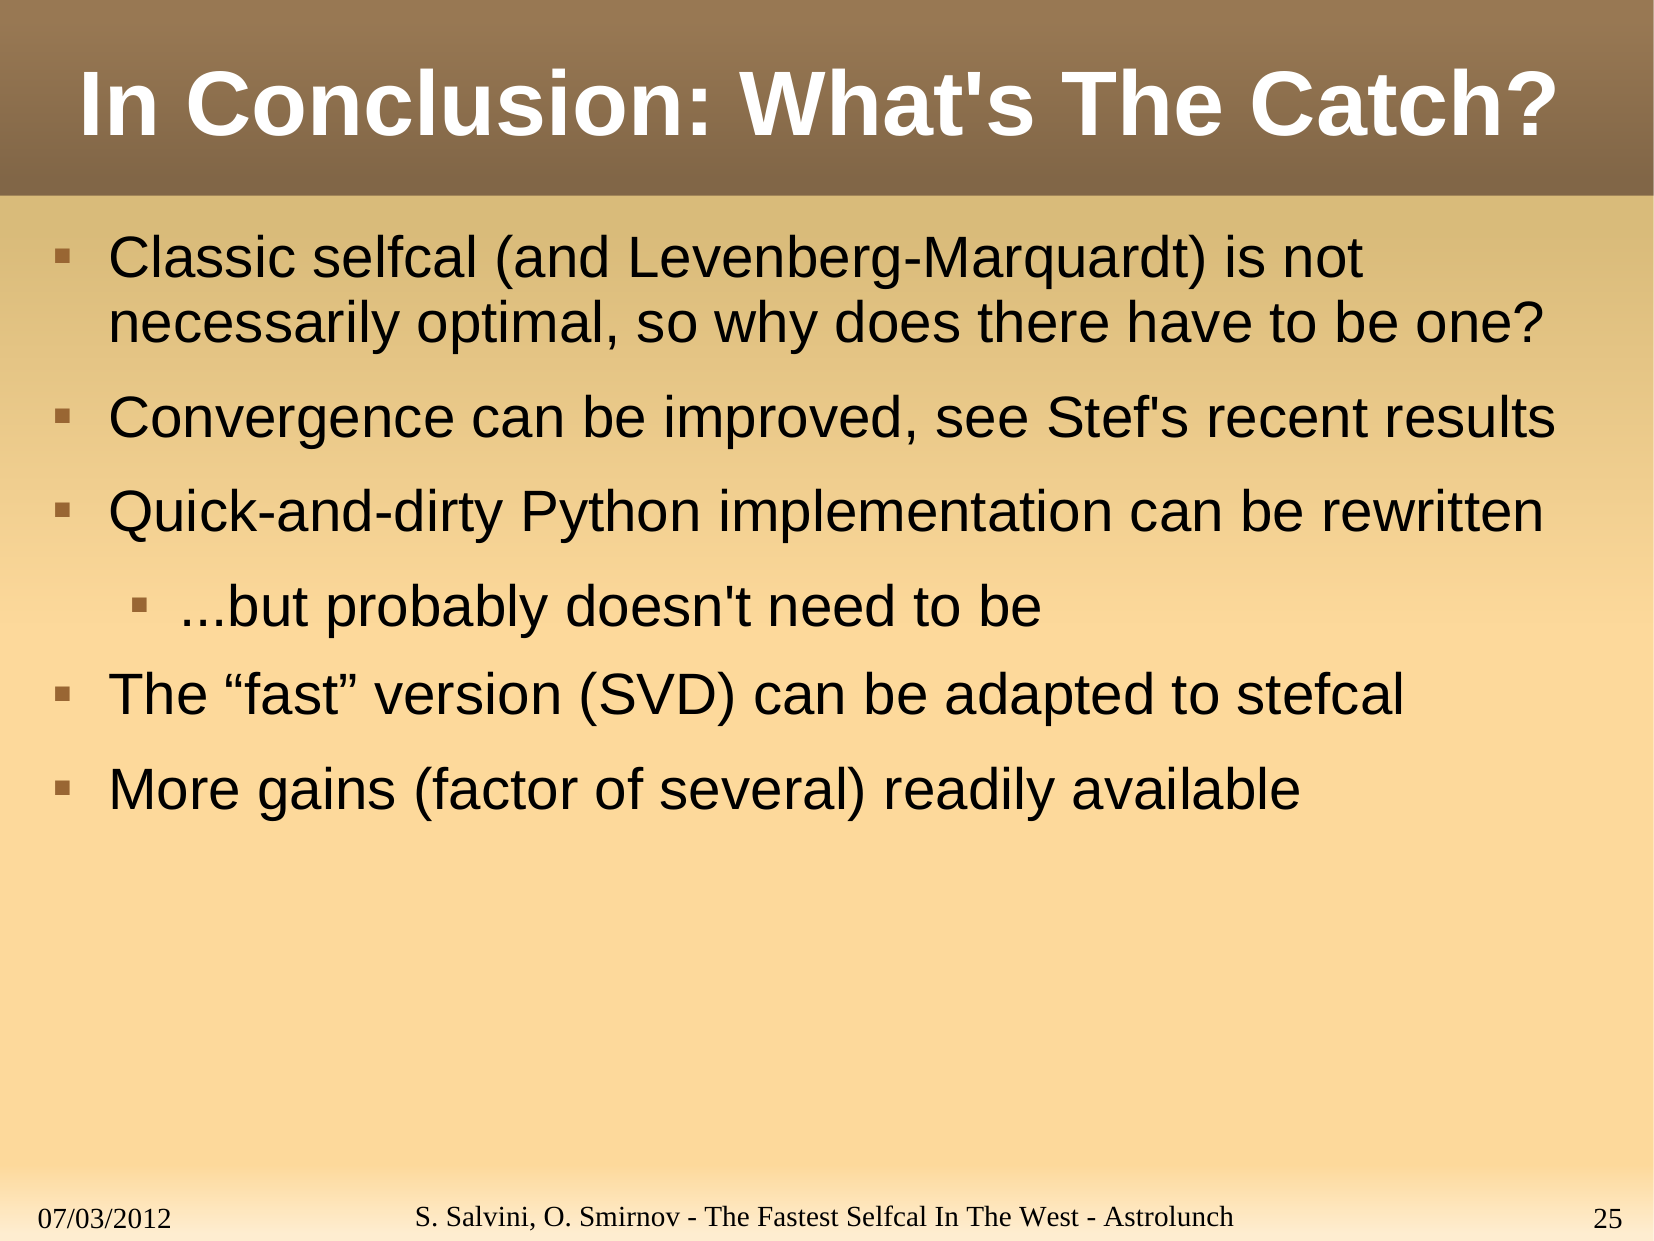

# In Conclusion: What's The Catch?
Classic selfcal (and Levenberg-Marquardt) is not necessarily optimal, so why does there have to be one?
Convergence can be improved, see Stef's recent results
Quick-and-dirty Python implementation can be rewritten
...but probably doesn't need to be
The “fast” version (SVD) can be adapted to stefcal
More gains (factor of several) readily available
S. Salvini, O. Smirnov - The Fastest Selfcal In The West - Astrolunch
07/03/2012
25